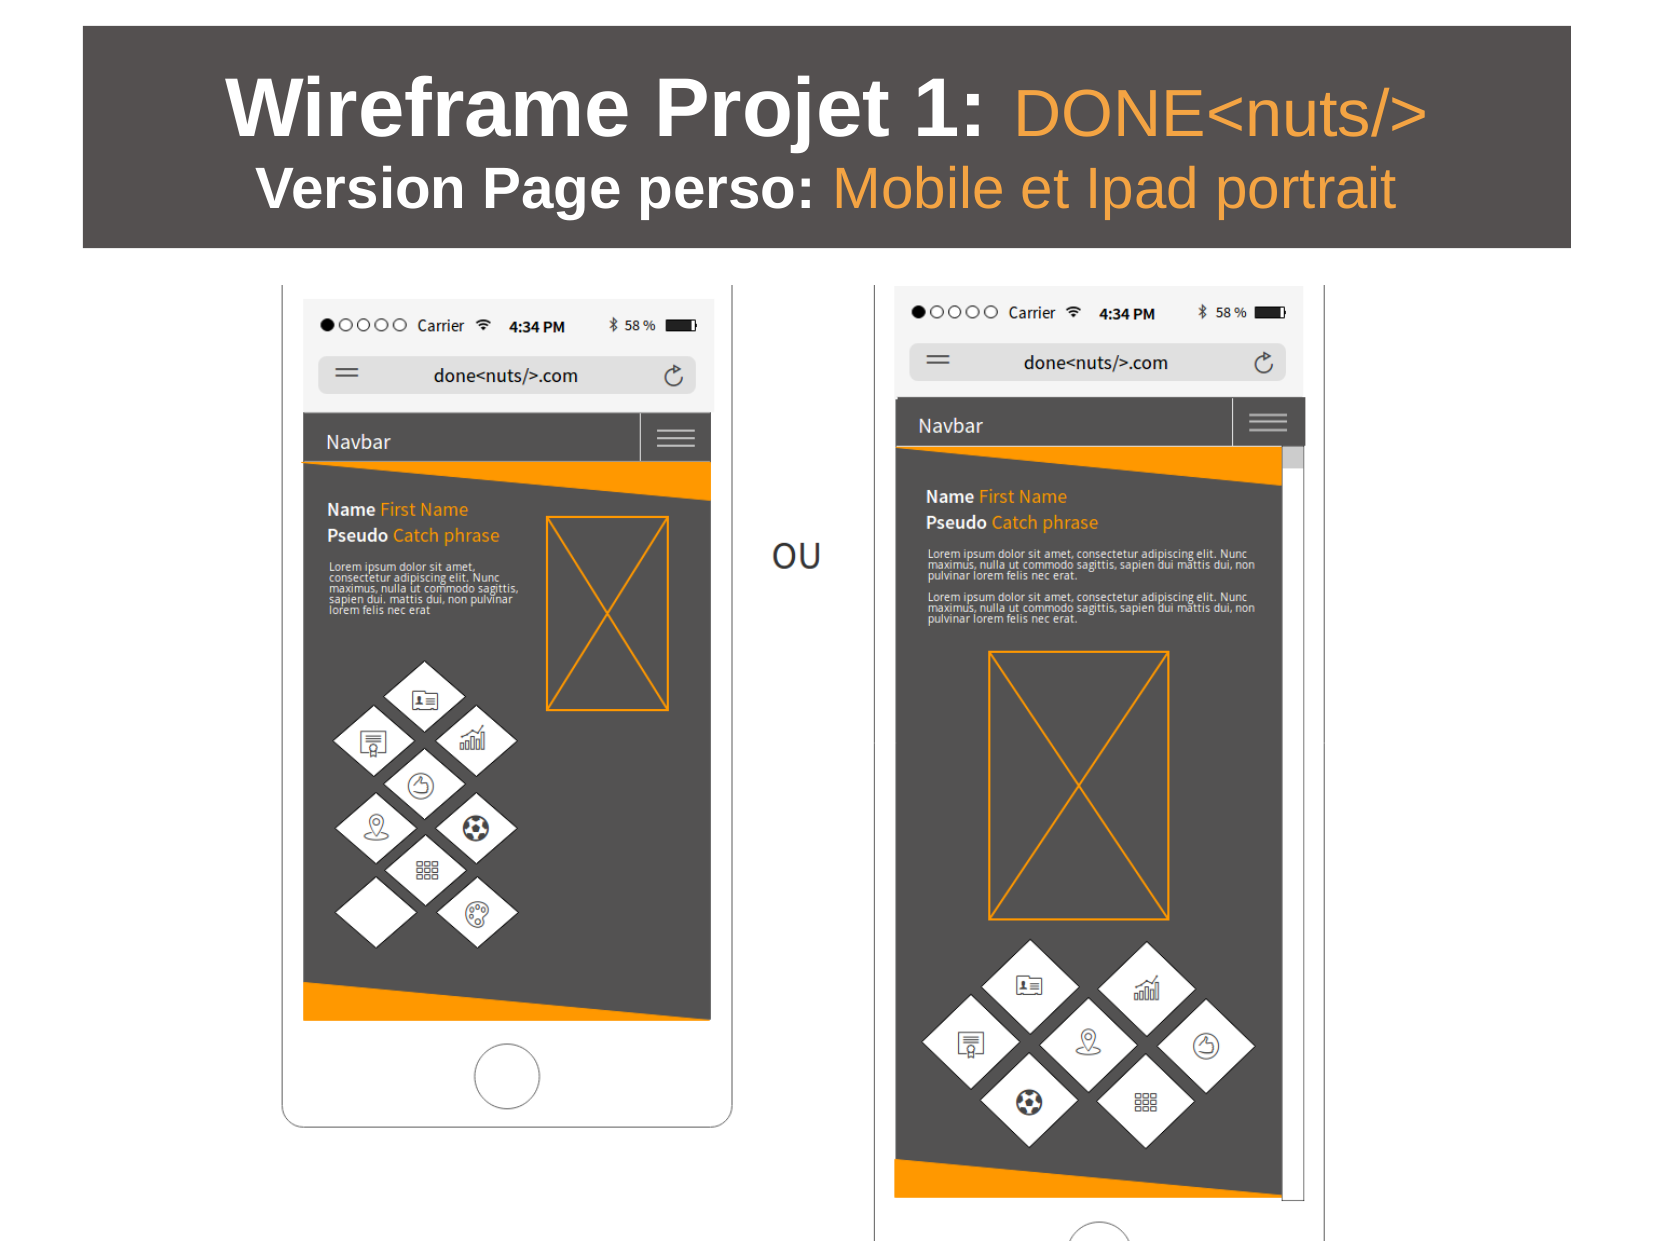

Wireframe Projet 1: DONE<nuts/>
Version Page perso: Mobile et Ipad portrait
#